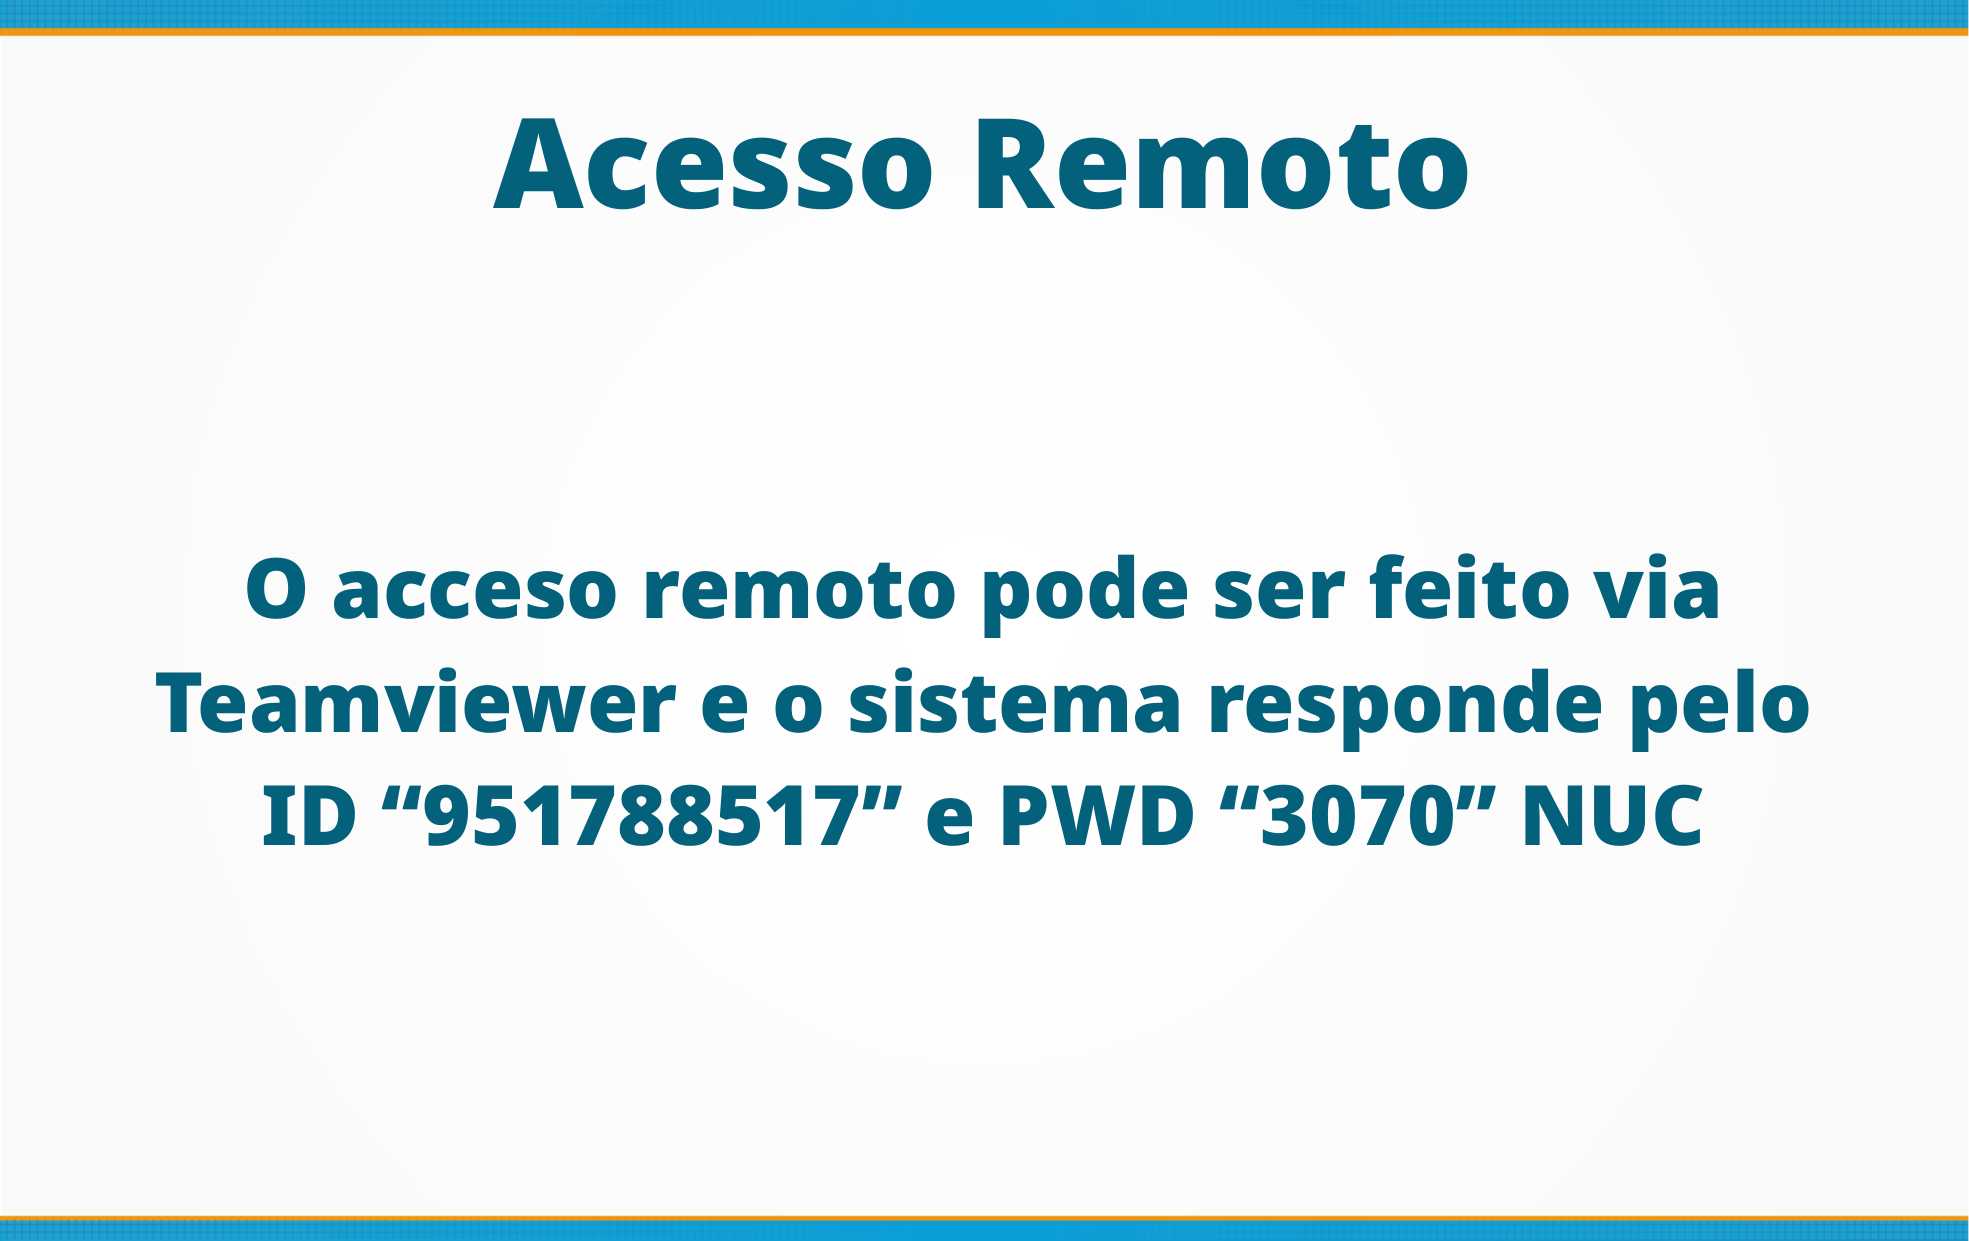

# Acesso Remoto
O acceso remoto pode ser feito via Teamviewer e o sistema responde pelo ID “951788517” e PWD “3070” NUC